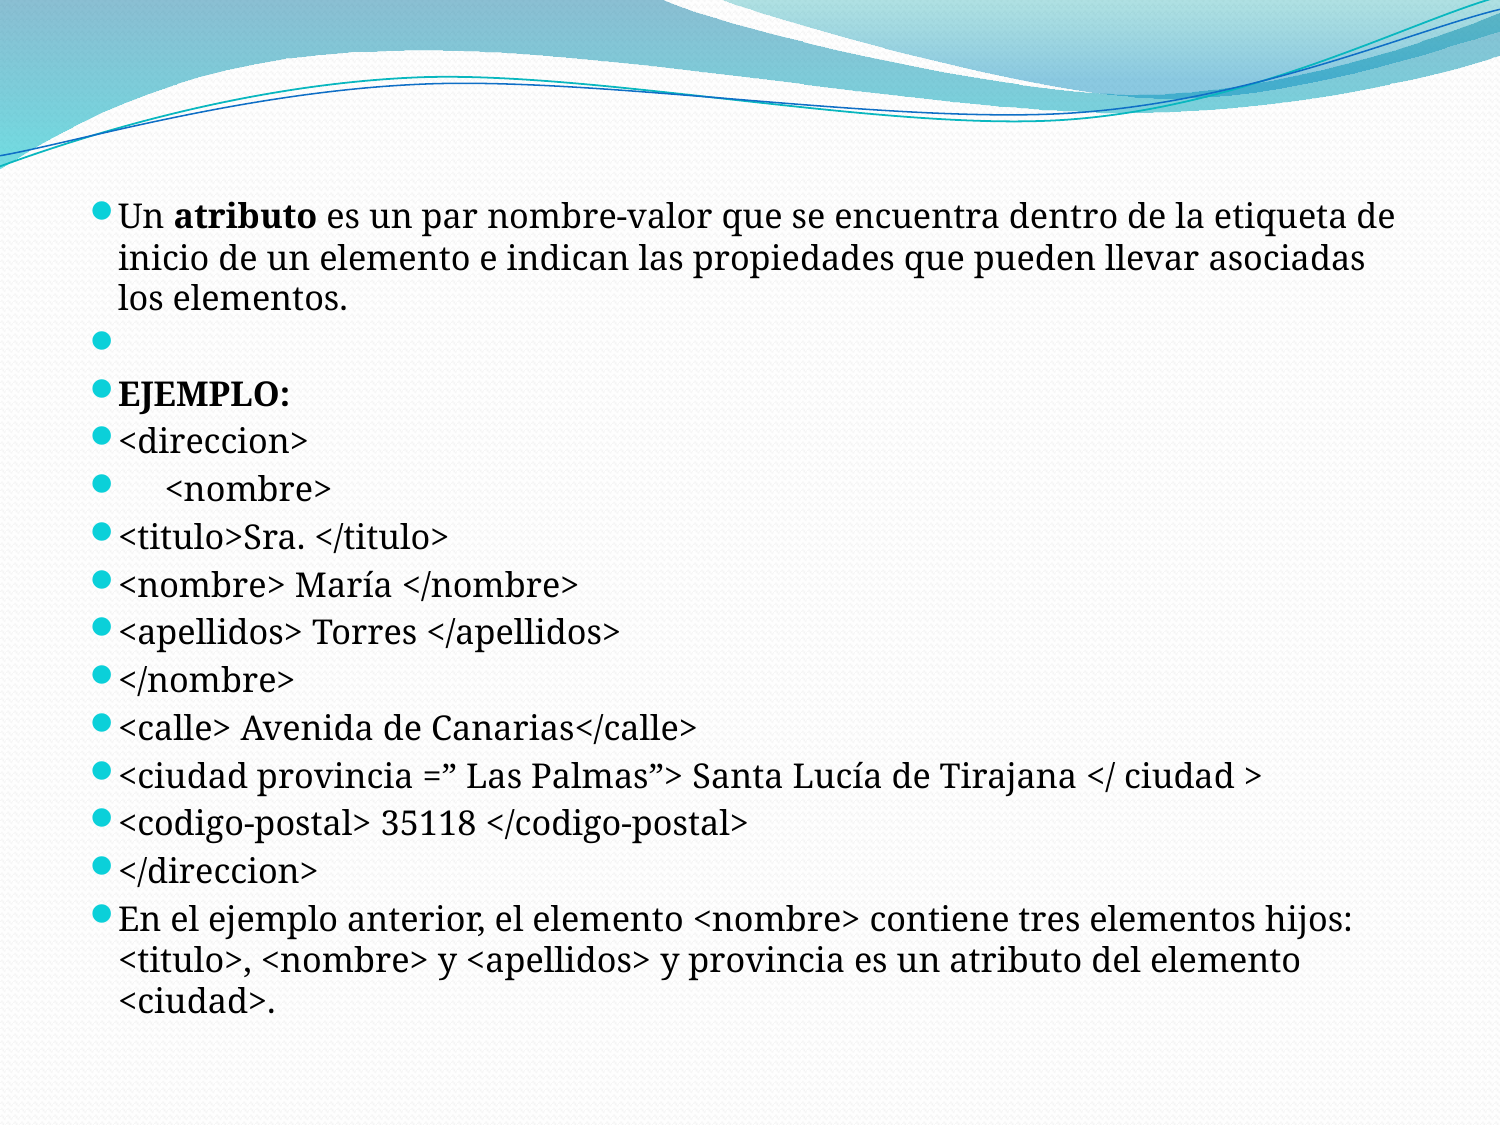

# Un atributo es un par nombre-valor que se encuentra dentro de la etiqueta de inicio de un elemento e indican las propiedades que pueden llevar asociadas los elementos.
EJEMPLO:
<direccion>
	<nombre>
<titulo>Sra. </titulo>
<nombre> María </nombre>
<apellidos> Torres </apellidos>
</nombre>
<calle> Avenida de Canarias</calle>
<ciudad provincia =” Las Palmas”> Santa Lucía de Tirajana </ ciudad >
<codigo-postal> 35118 </codigo-postal>
</direccion>
En el ejemplo anterior, el elemento <nombre> contiene tres elementos hijos: <titulo>, <nombre> y <apellidos> y provincia es un atributo del elemento <ciudad>.